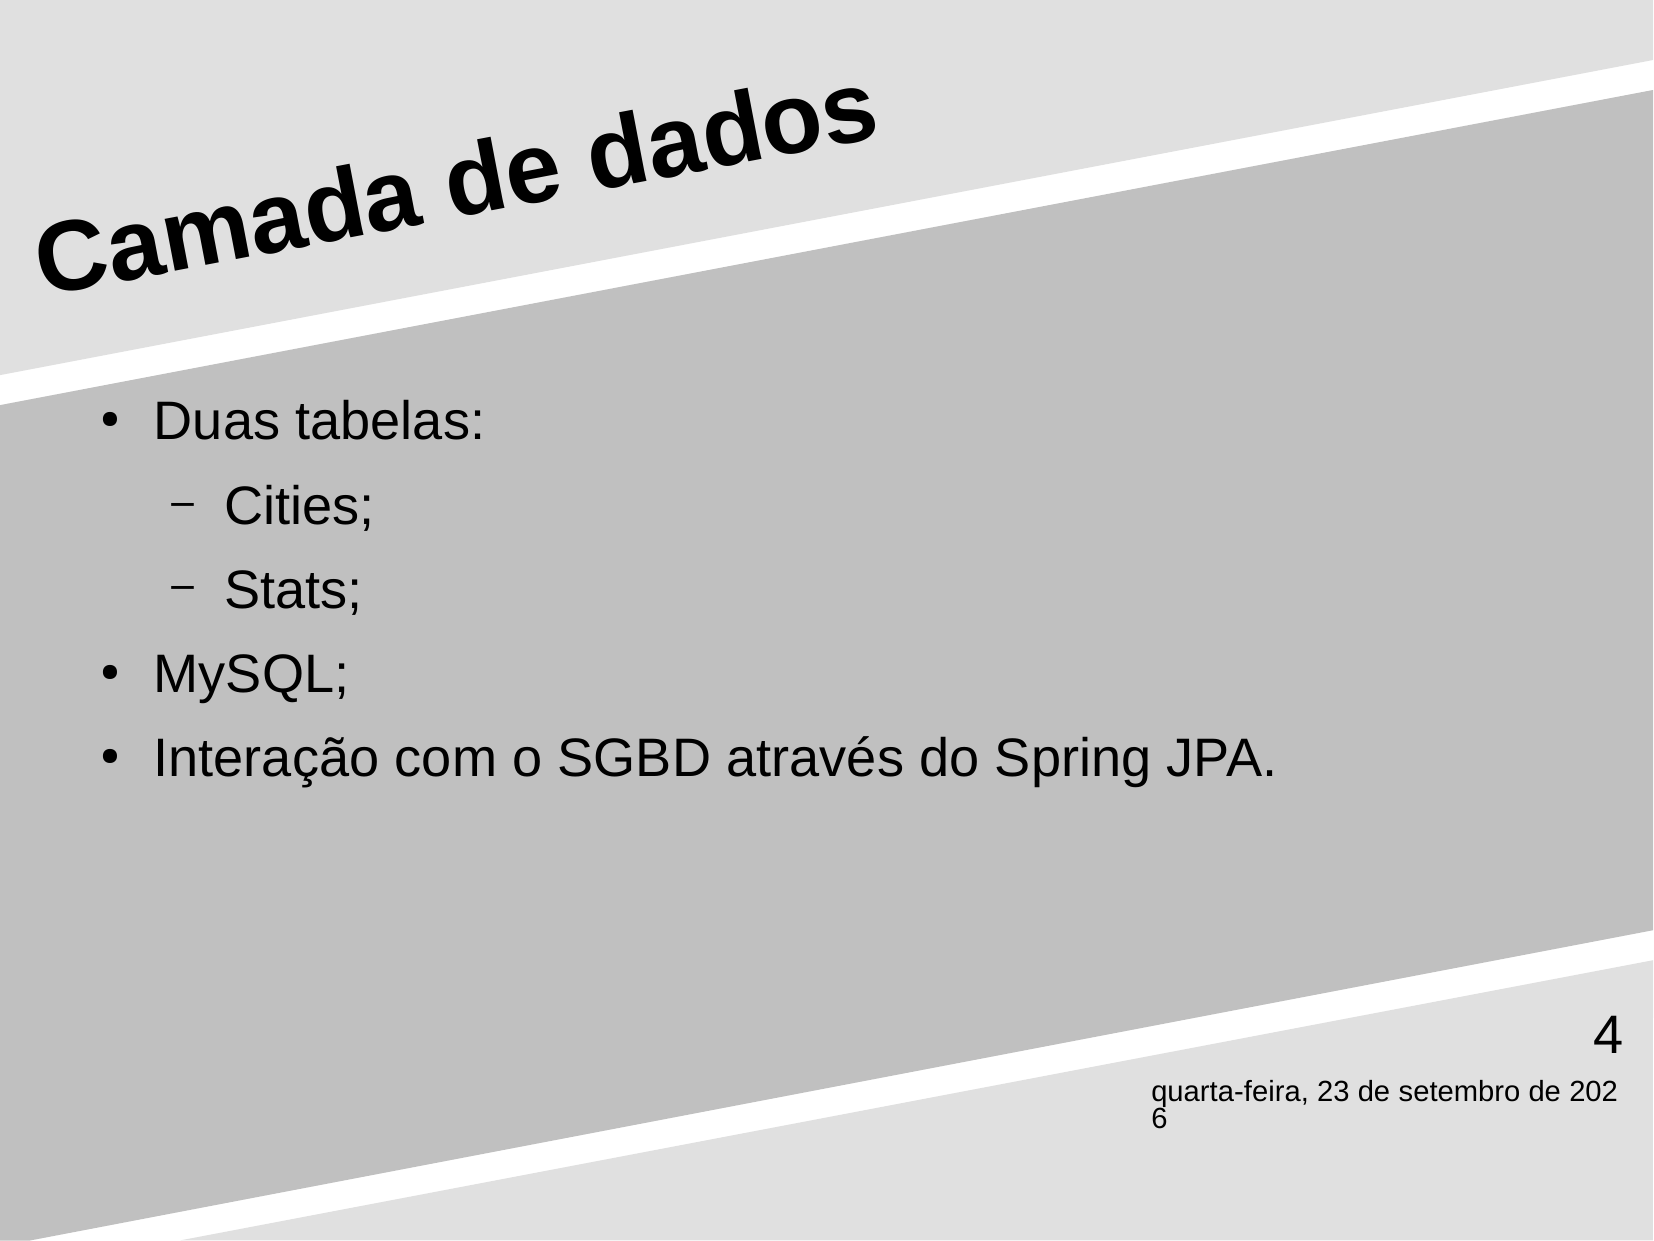

# Camada de dados
Duas tabelas:
Cities;
Stats;
MySQL;
Interação com o SGBD através do Spring JPA.
4